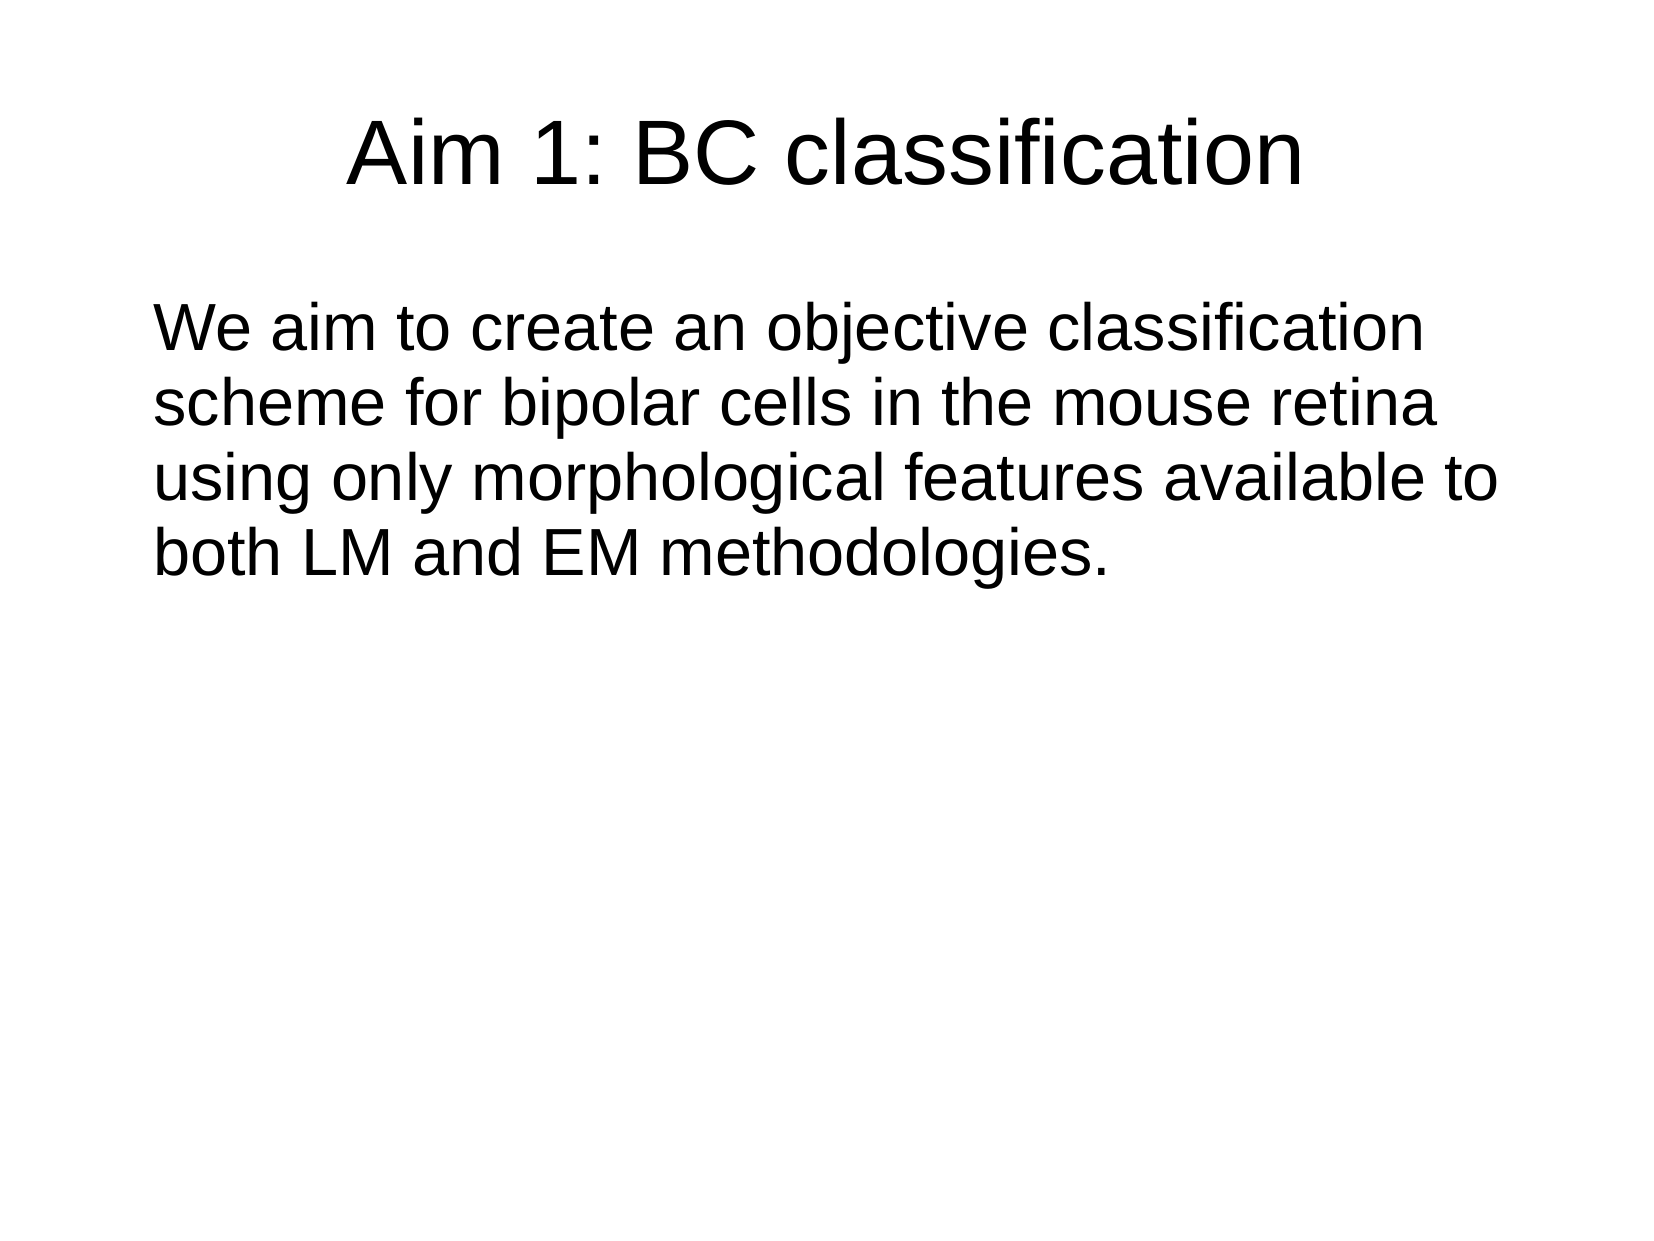

# Aim 1: BC classification
We aim to create an objective classification scheme for bipolar cells in the mouse retina using only morphological features available to both LM and EM methodologies.